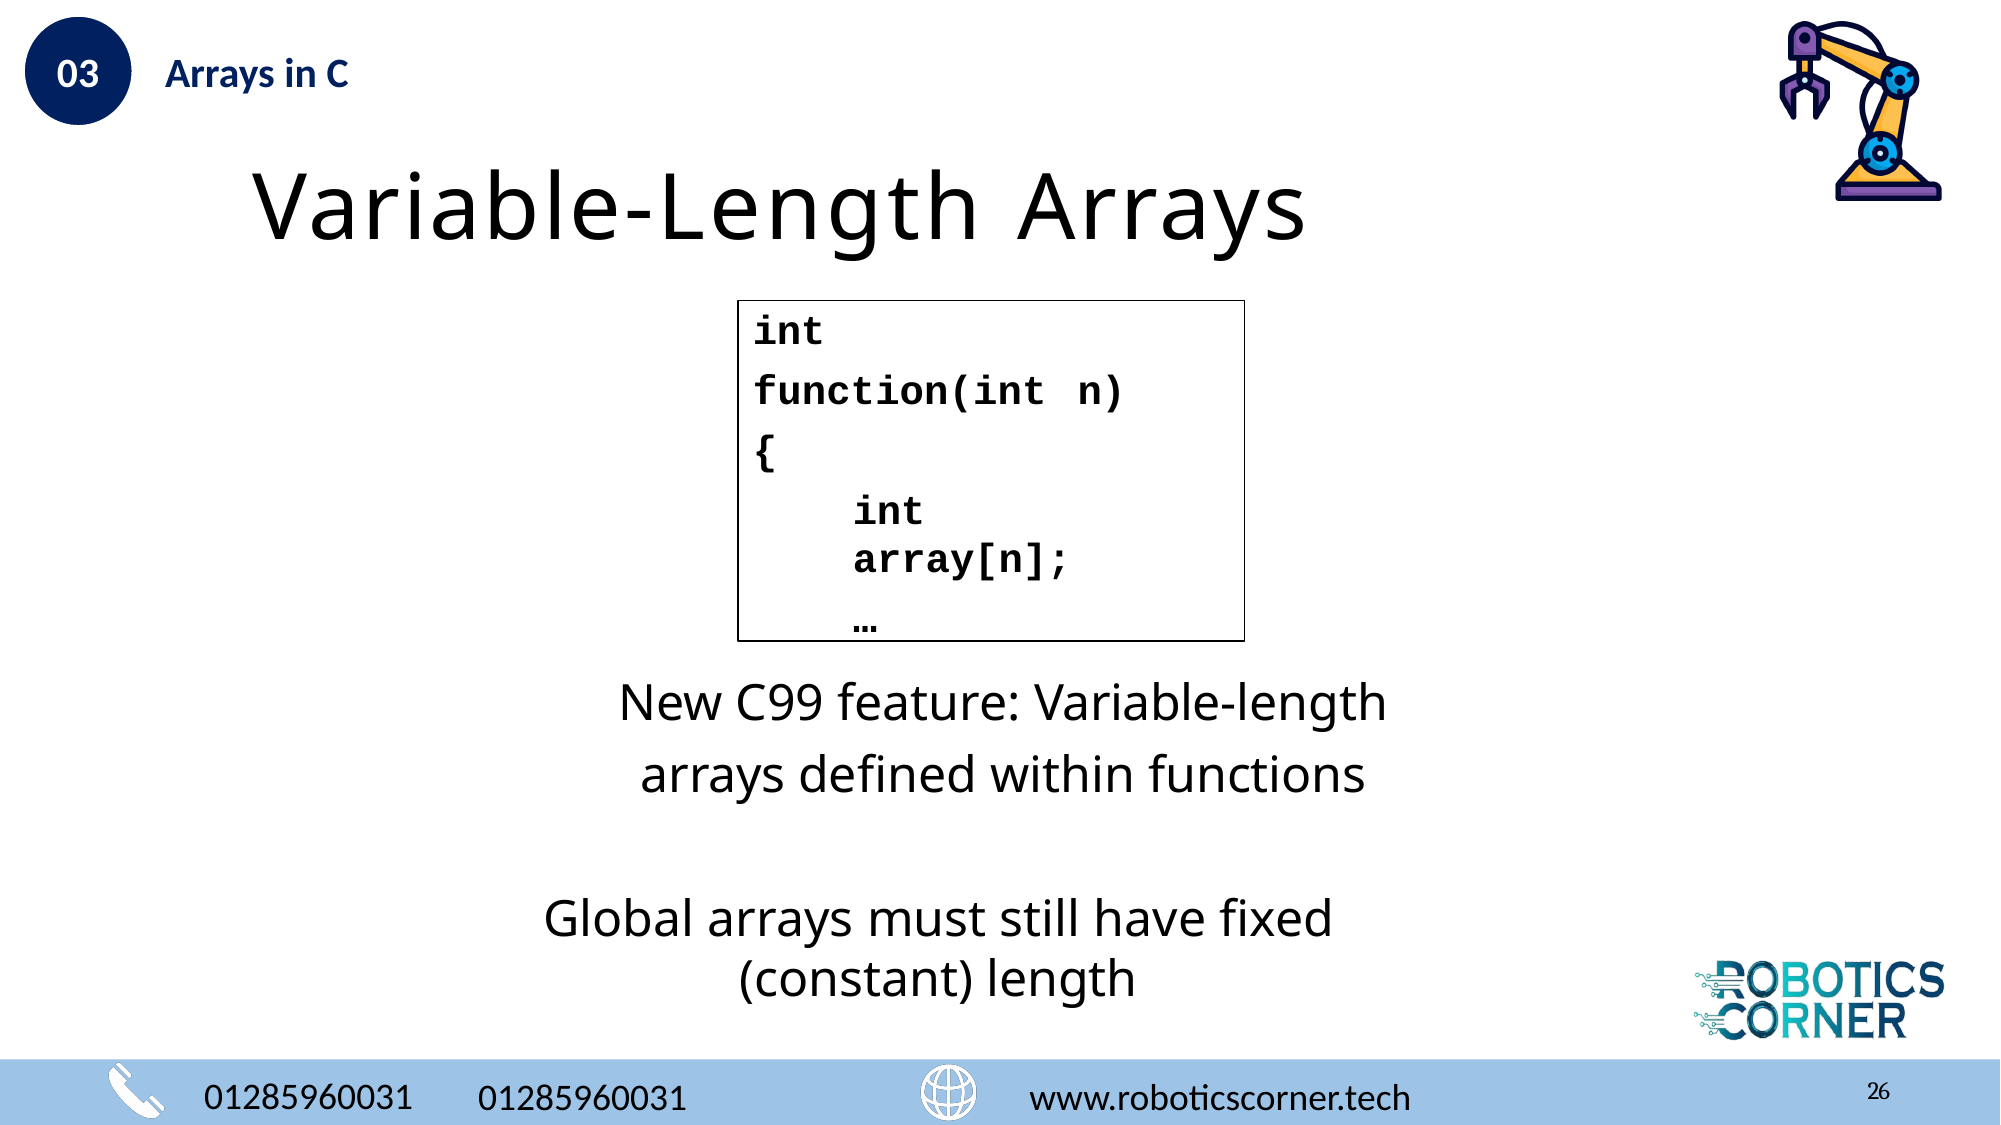

03
Arrays in C
# Variable-Length Arrays
int
function(int n)
{
int	array[n];
…
New C99 feature: Variable-length arrays defined within functions
Global arrays must still have fixed (constant) length